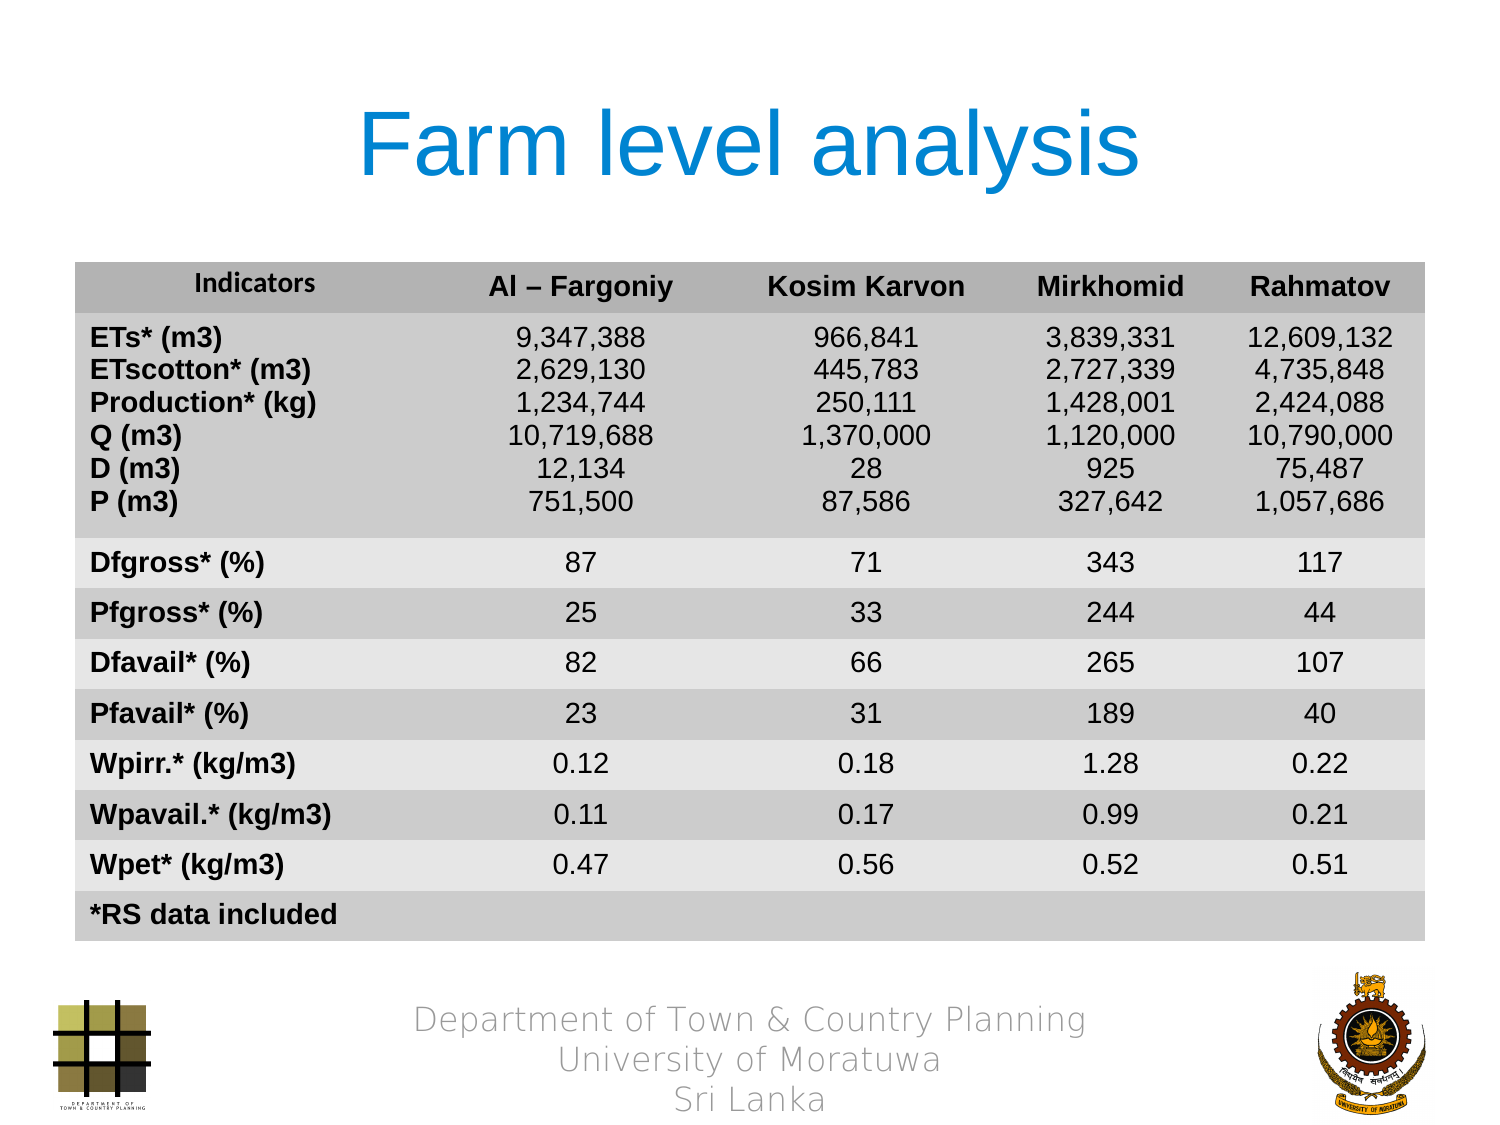

# Farm level analysis
| Indicators | Al – Fargoniy | Kosim Karvon | Mirkhomid | Rahmatov |
| --- | --- | --- | --- | --- |
| ETs\* (m3) ETscotton\* (m3) Production\* (kg) Q (m3) D (m3) P (m3) | 9,347,388 2,629,130 1,234,744 10,719,688 12,134 751,500 | 966,841 445,783 250,111 1,370,000 28 87,586 | 3,839,331 2,727,339 1,428,001 1,120,000 925 327,642 | 12,609,132 4,735,848 2,424,088 10,790,000 75,487 1,057,686 |
| Dfgross\* (%) | 87 | 71 | 343 | 117 |
| Pfgross\* (%) | 25 | 33 | 244 | 44 |
| Dfavail\* (%) | 82 | 66 | 265 | 107 |
| Pfavail\* (%) | 23 | 31 | 189 | 40 |
| Wpirr.\* (kg/m3) | 0.12 | 0.18 | 1.28 | 0.22 |
| Wpavail.\* (kg/m3) | 0.11 | 0.17 | 0.99 | 0.21 |
| Wpet\* (kg/m3) | 0.47 | 0.56 | 0.52 | 0.51 |
| \*RS data included | | | | |